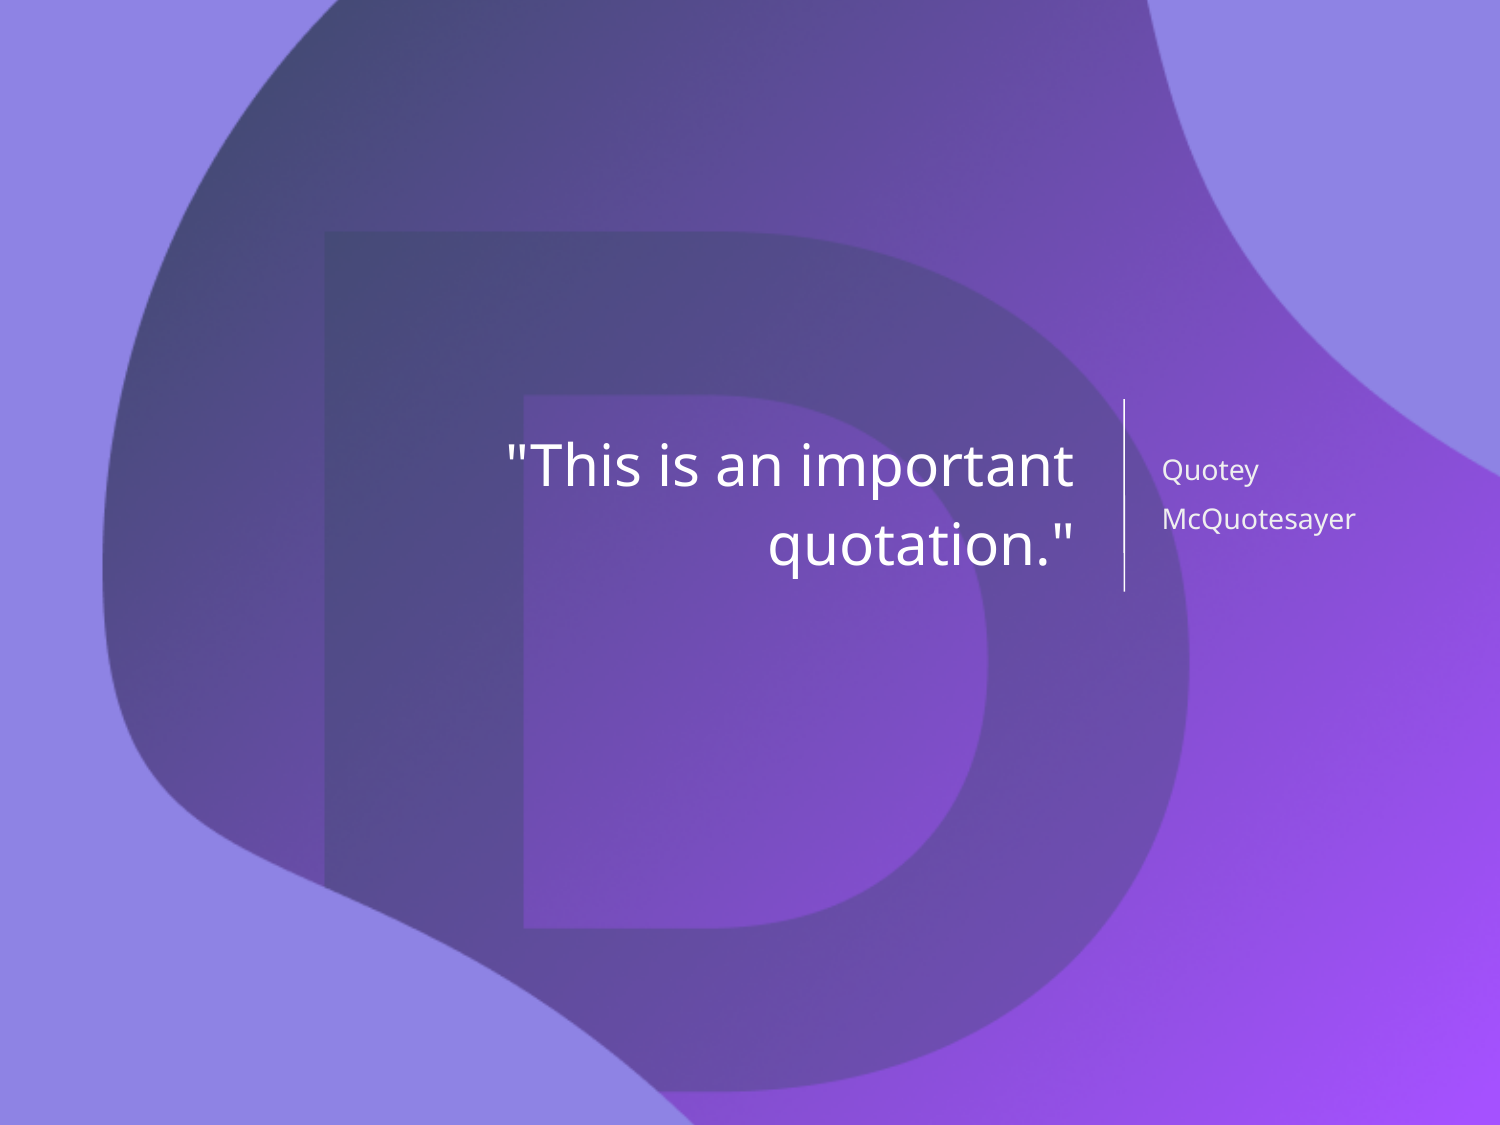

# "This is an important quotation."
Quotey McQuotesayer